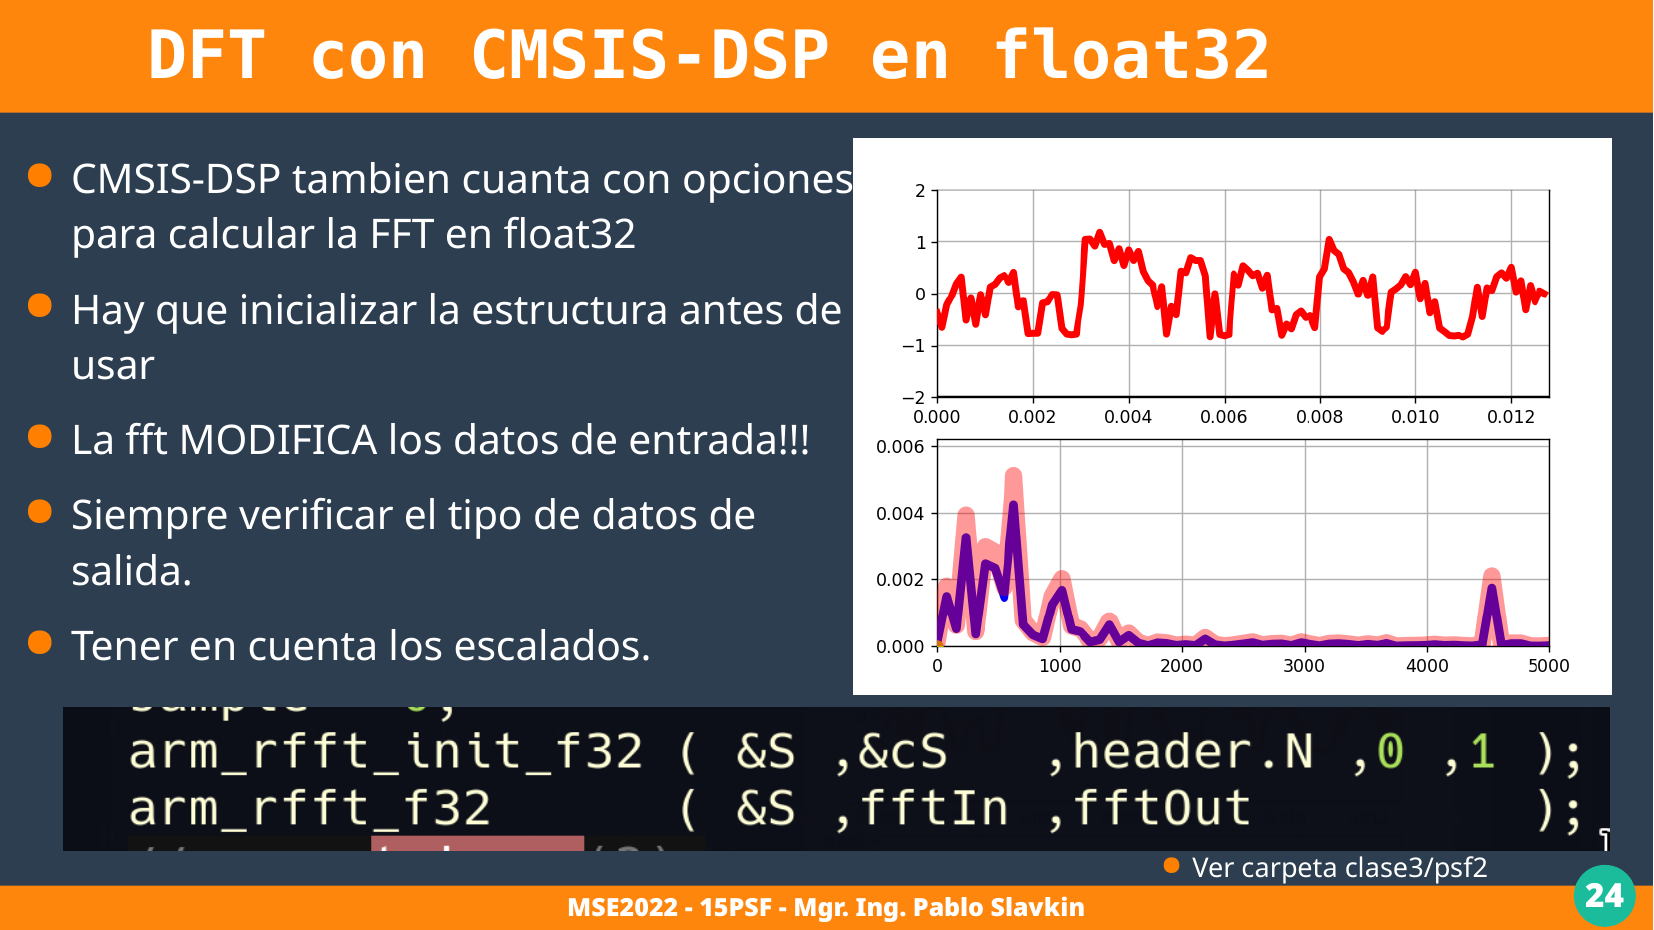

DFT con CMSIS-DSP en float32
# CMSIS-DSP tambien cuanta con opciones para calcular la FFT en float32
Hay que inicializar la estructura antes de usar
La fft MODIFICA los datos de entrada!!!
Siempre verificar el tipo de datos de salida.
Tener en cuenta los escalados.
Ver carpeta clase3/psf2
MSE2022 - 15PSF - Mgr. Ing. Pablo Slavkin